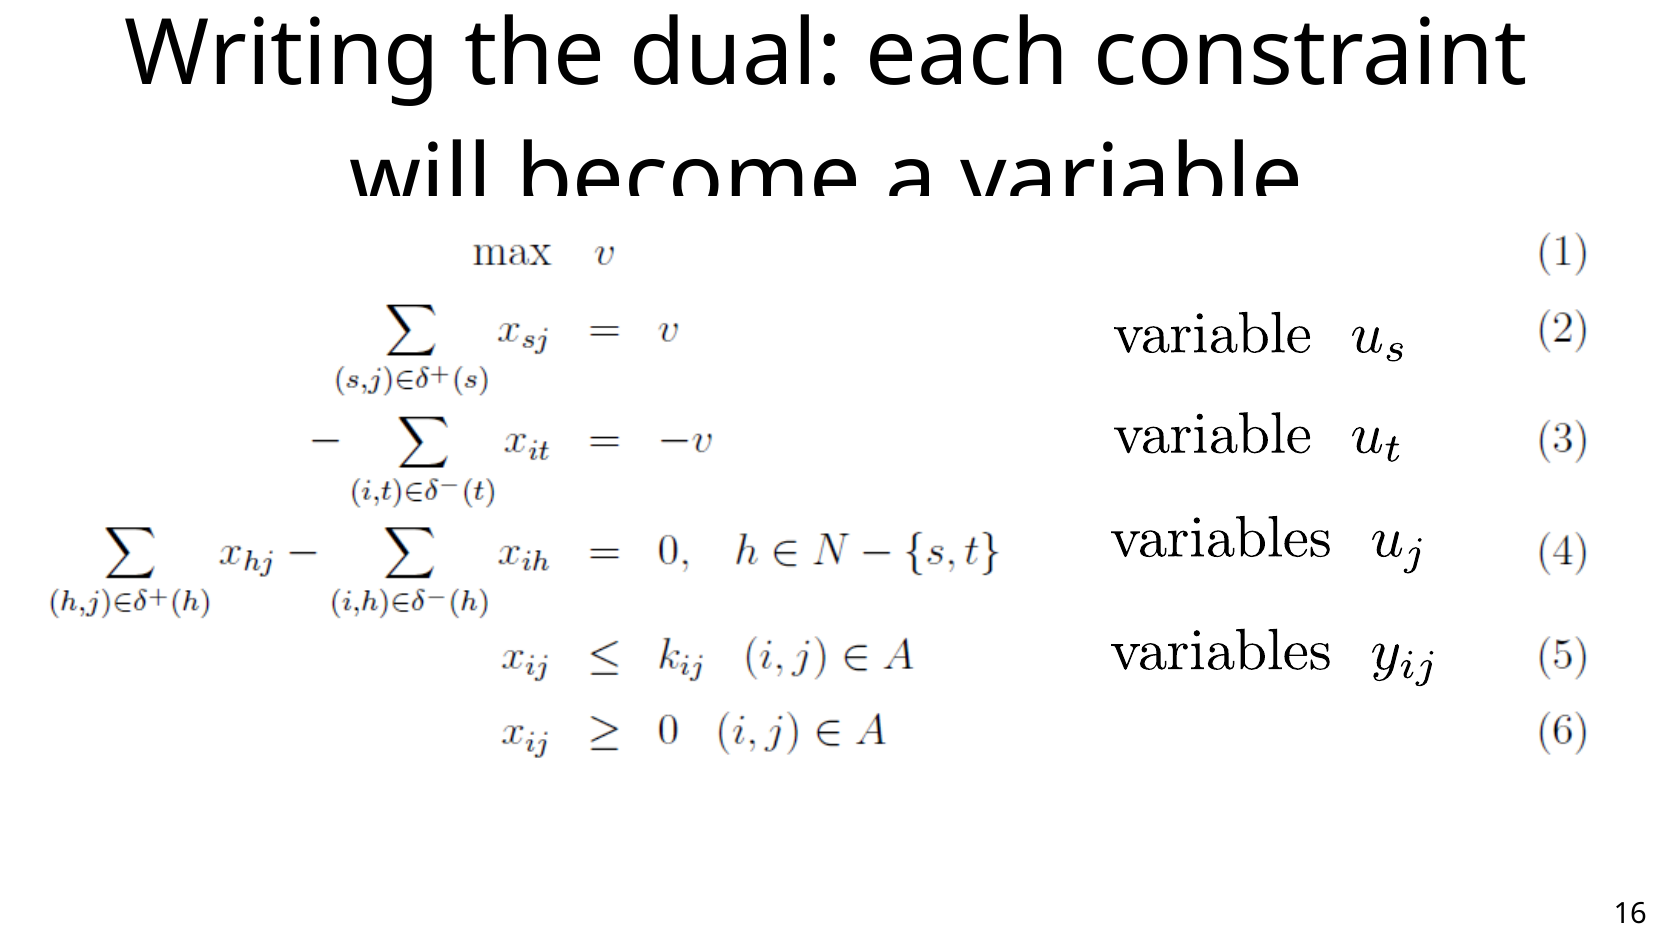

# Writing the dual: each constraint will become a variable
16